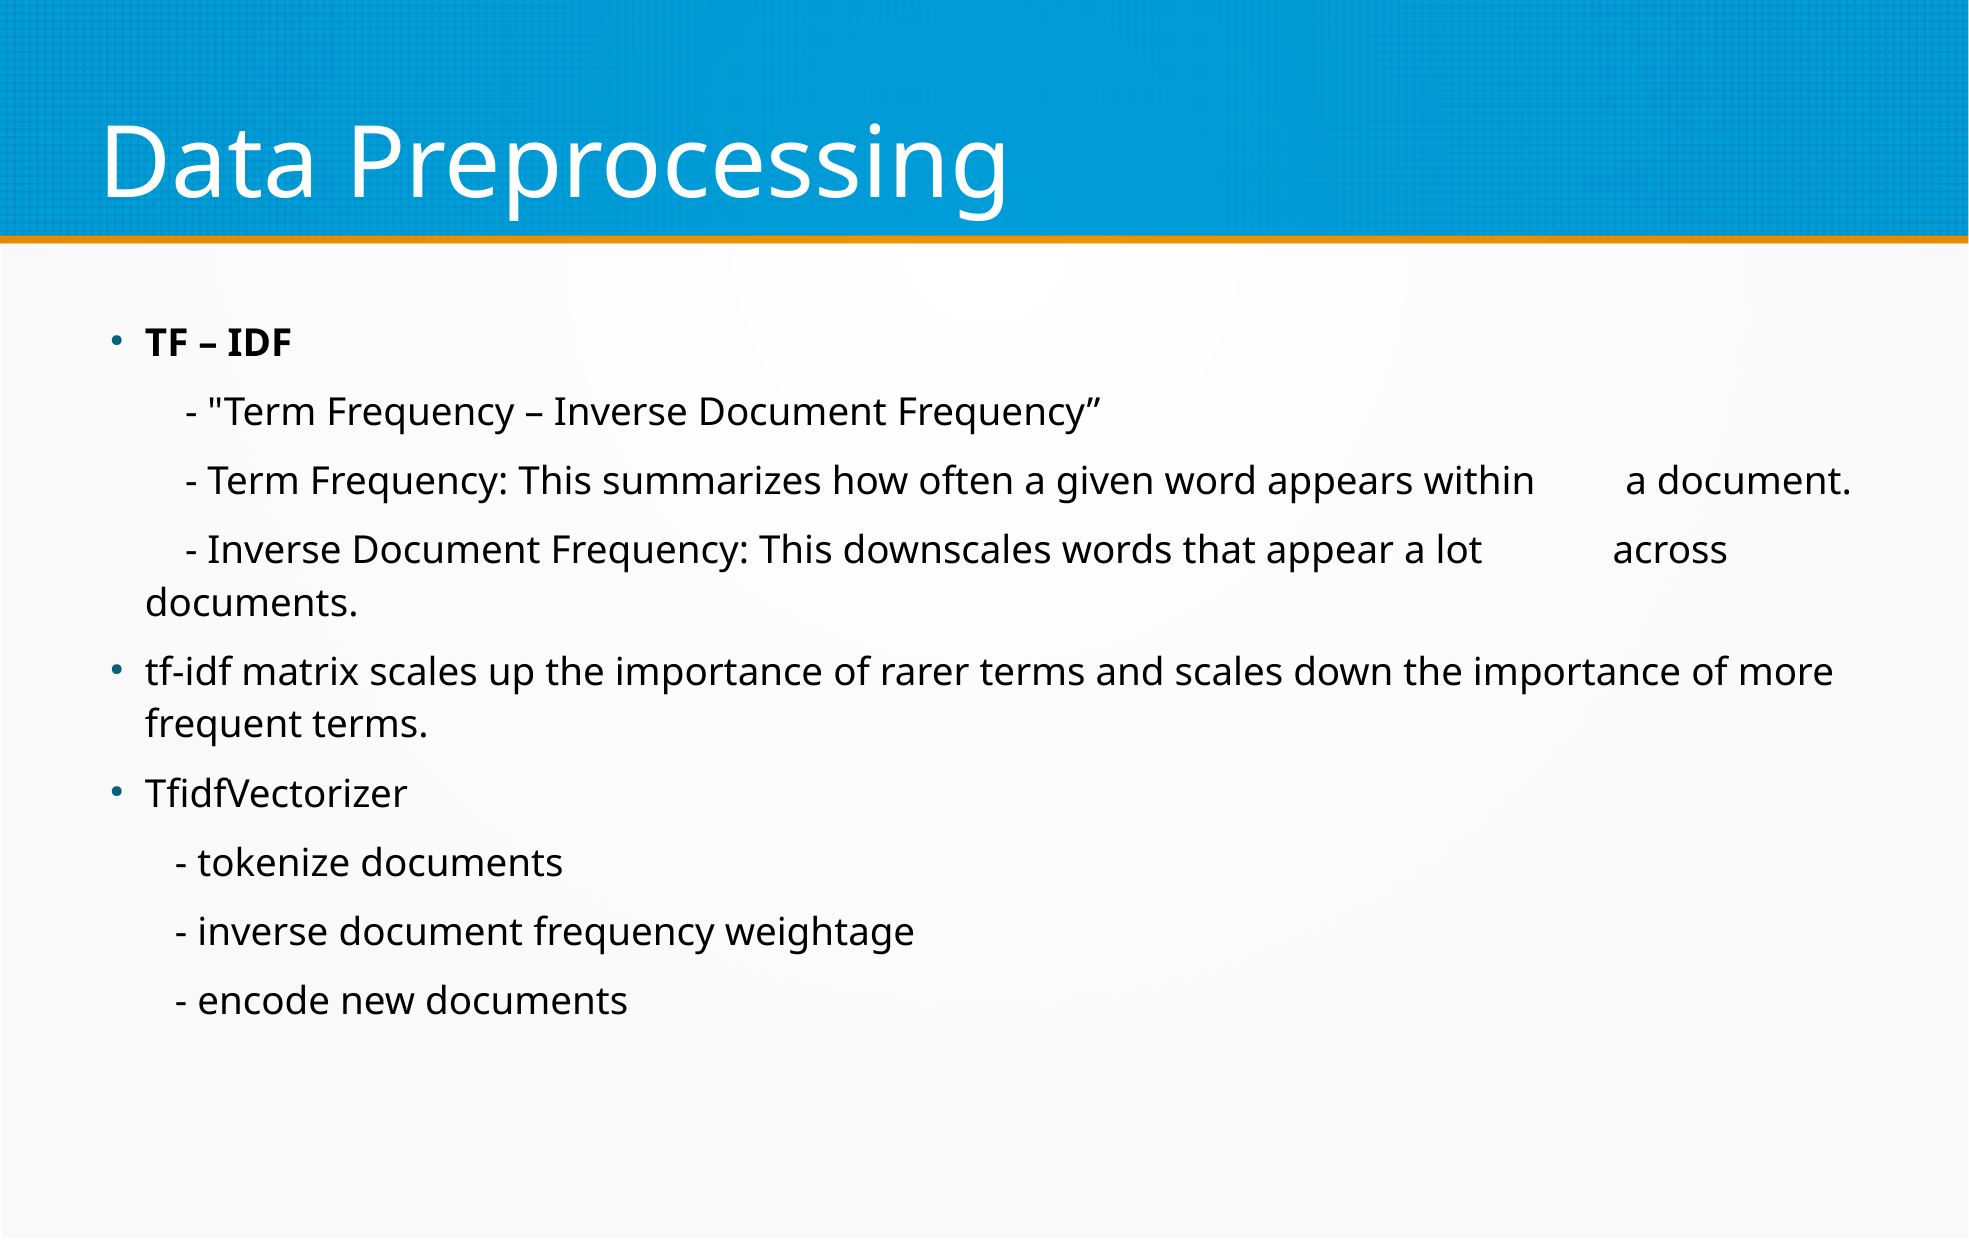

# Data Preprocessing
TF – IDF
 - "Term Frequency – Inverse Document Frequency”
 - Term Frequency: This summarizes how often a given word appears within a document.
 - Inverse Document Frequency: This downscales words that appear a lot across documents.
tf-idf matrix scales up the importance of rarer terms and scales down the importance of more frequent terms.
TfidfVectorizer
 - tokenize documents
 - inverse document frequency weightage
 - encode new documents